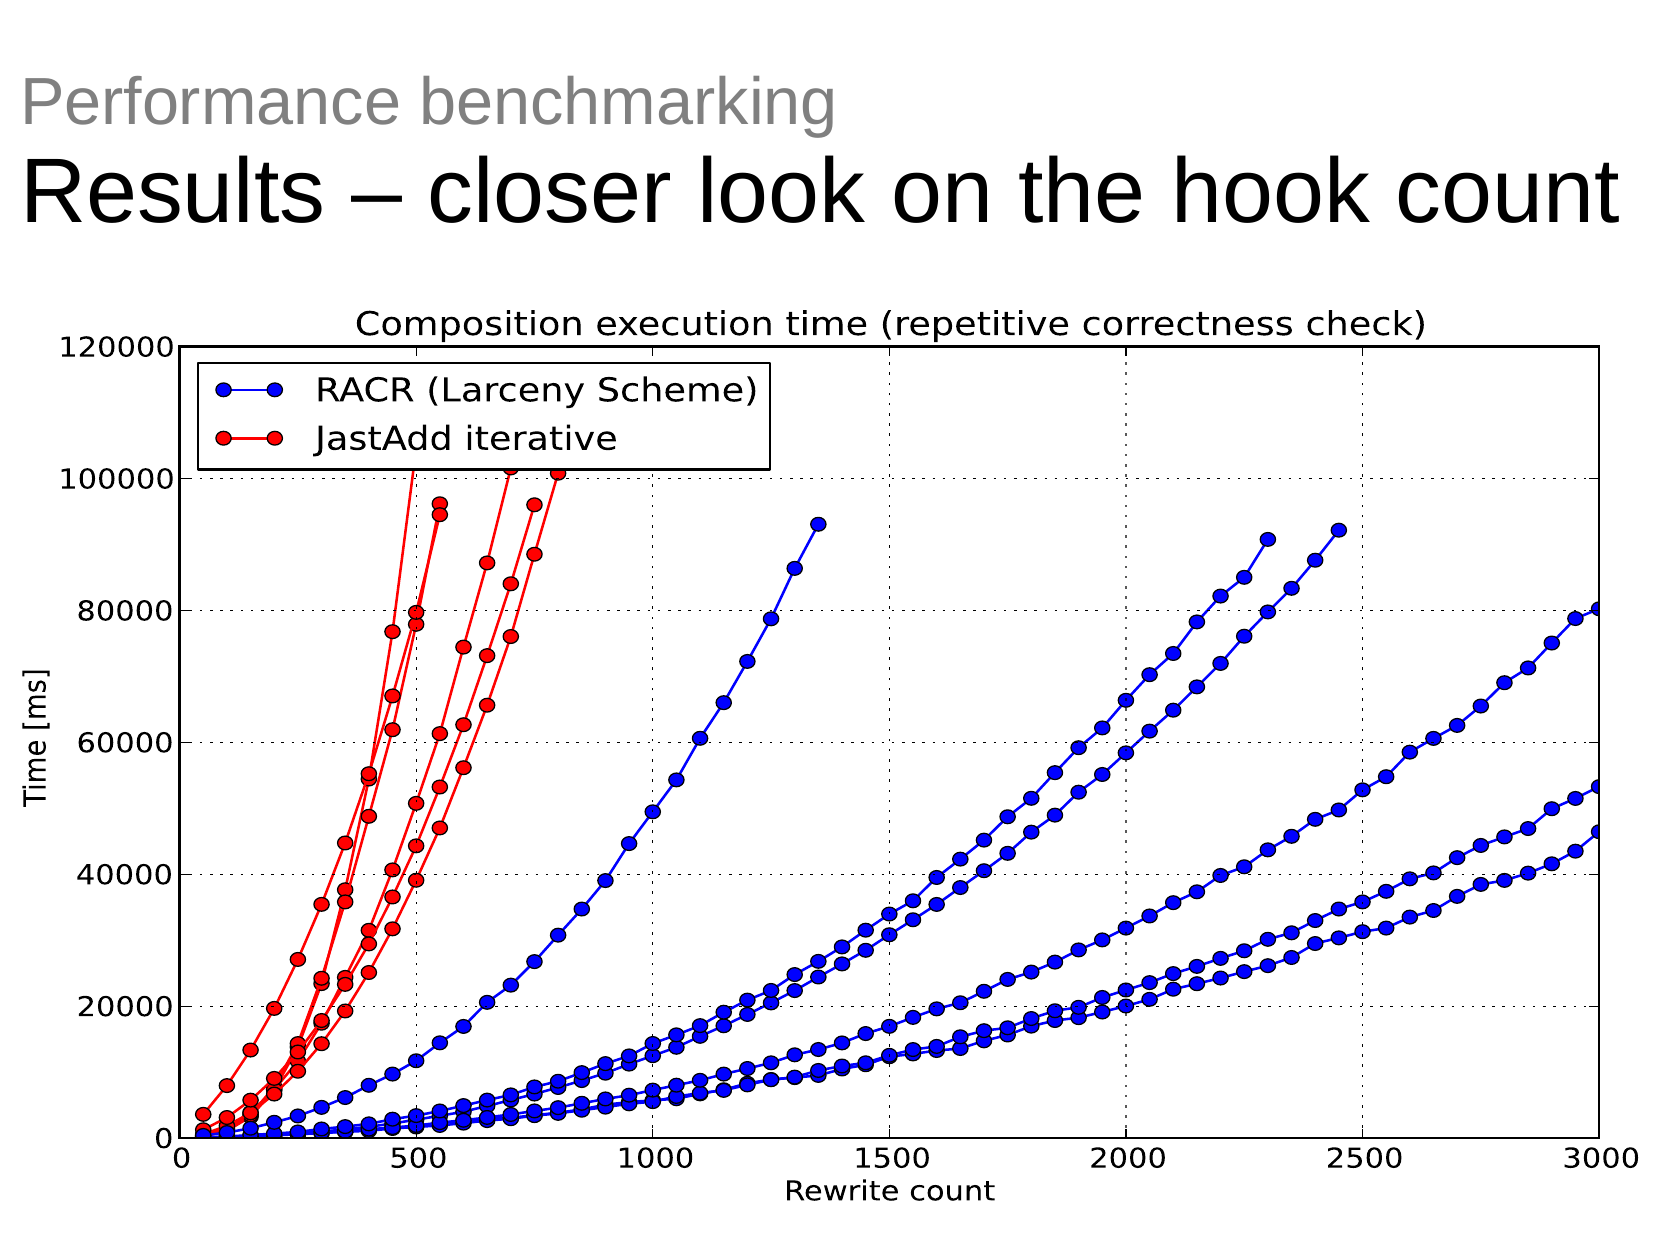

# Performance benchmarking Results – closer look on the hook count
26.06.2014
38